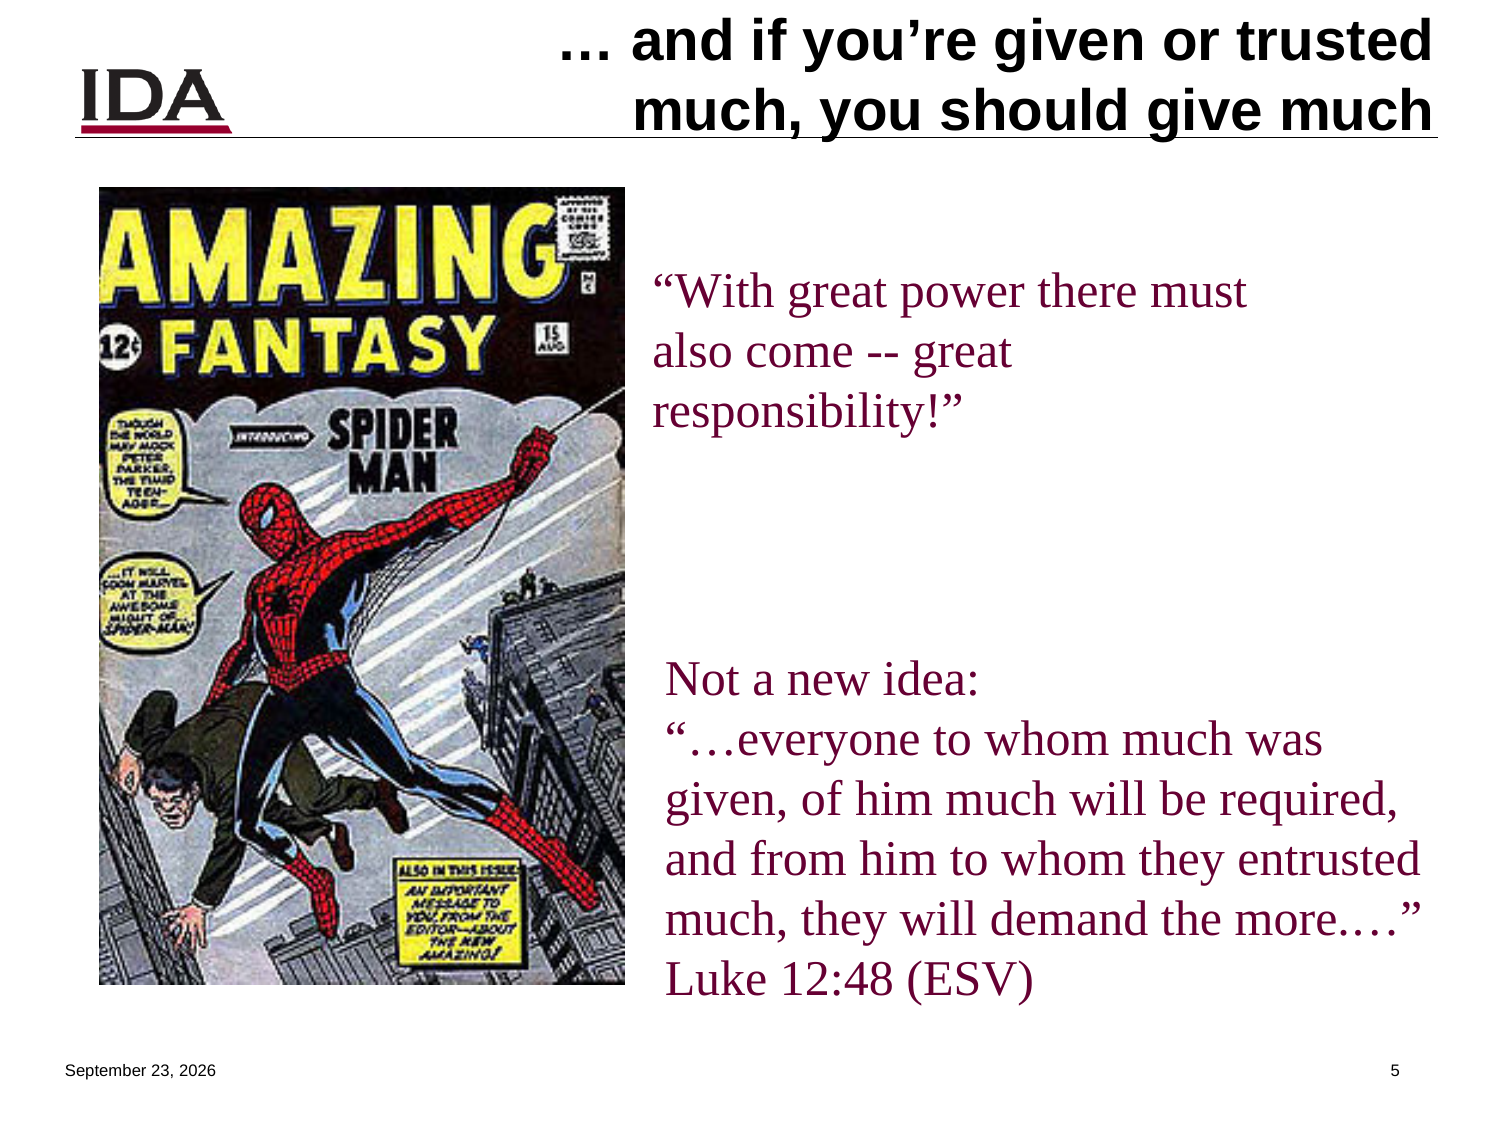

# … and if you’re given or trusted much, you should give much
“With great power there must also come -- great responsibility!”
Not a new idea:
“…everyone to whom much was given, of him much will be required, and from him to whom they entrusted much, they will demand the more.…”
Luke 12:48 (ESV)